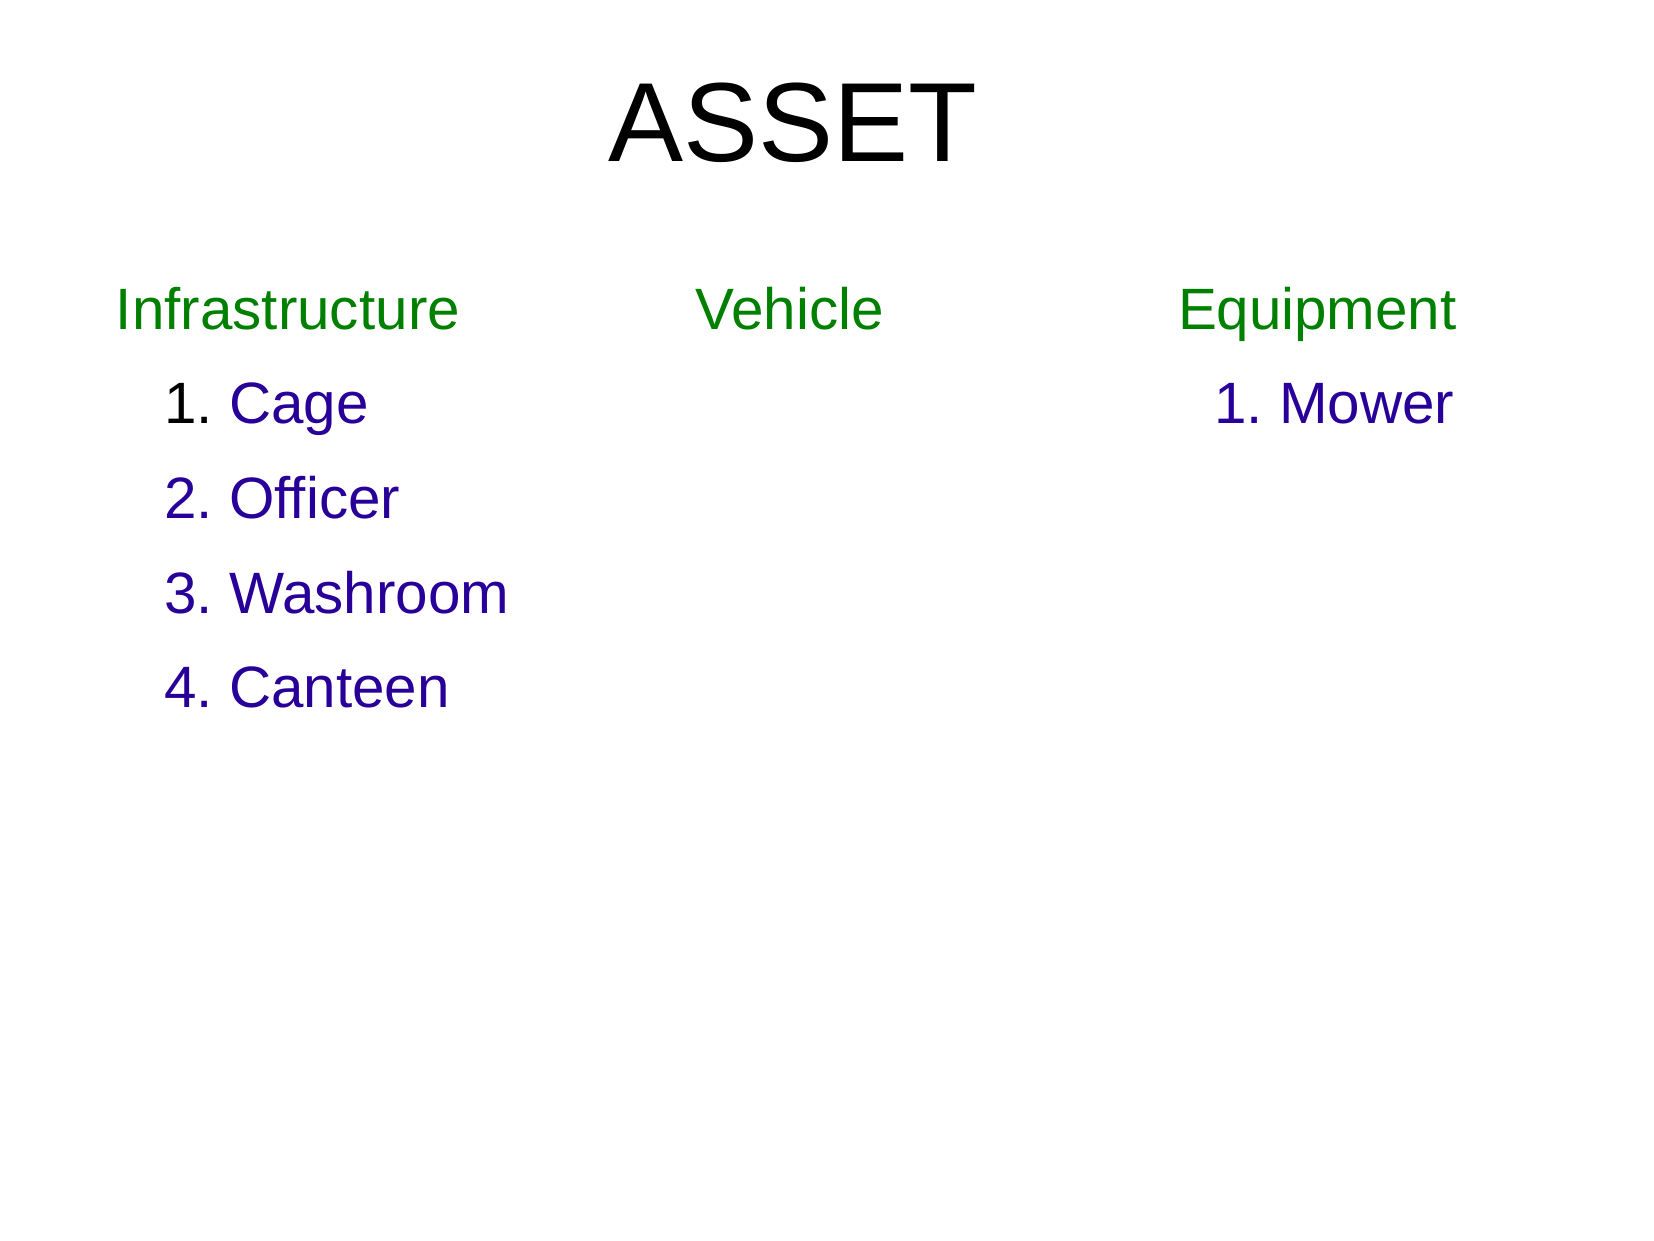

# ASSET
Infrastructure		 Vehicle		 Equipment
 1. Cage											 1. Mower
 2. Officer
 3. Washroom
 4. Canteen